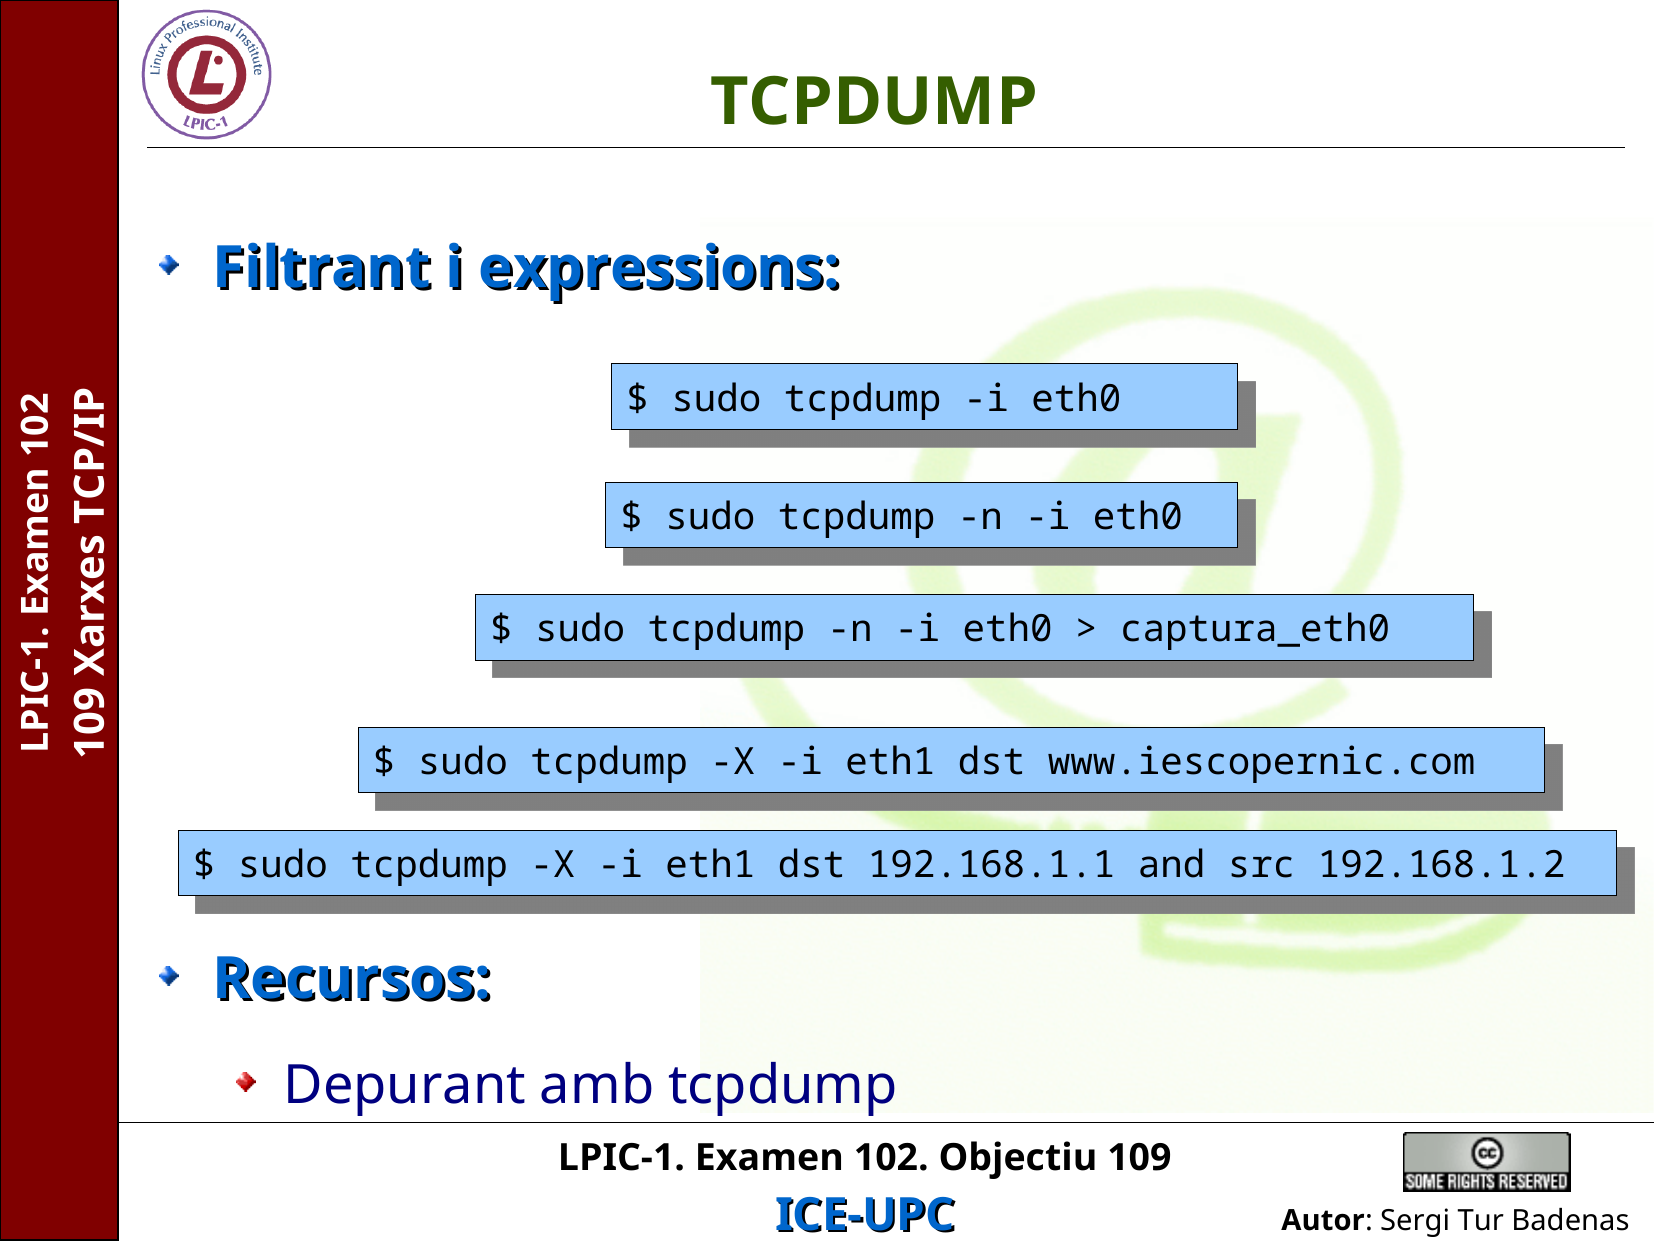

# TCPDUMP
Filtrant i expressions:
Recursos:
Depurant amb tcpdump
$ sudo tcpdump -i eth0
$ sudo tcpdump -n -i eth0
$ sudo tcpdump -n -i eth0 > captura_eth0
$ sudo tcpdump -X -i eth1 dst www.iescopernic.com
$ sudo tcpdump -X -i eth1 dst 192.168.1.1 and src 192.168.1.2